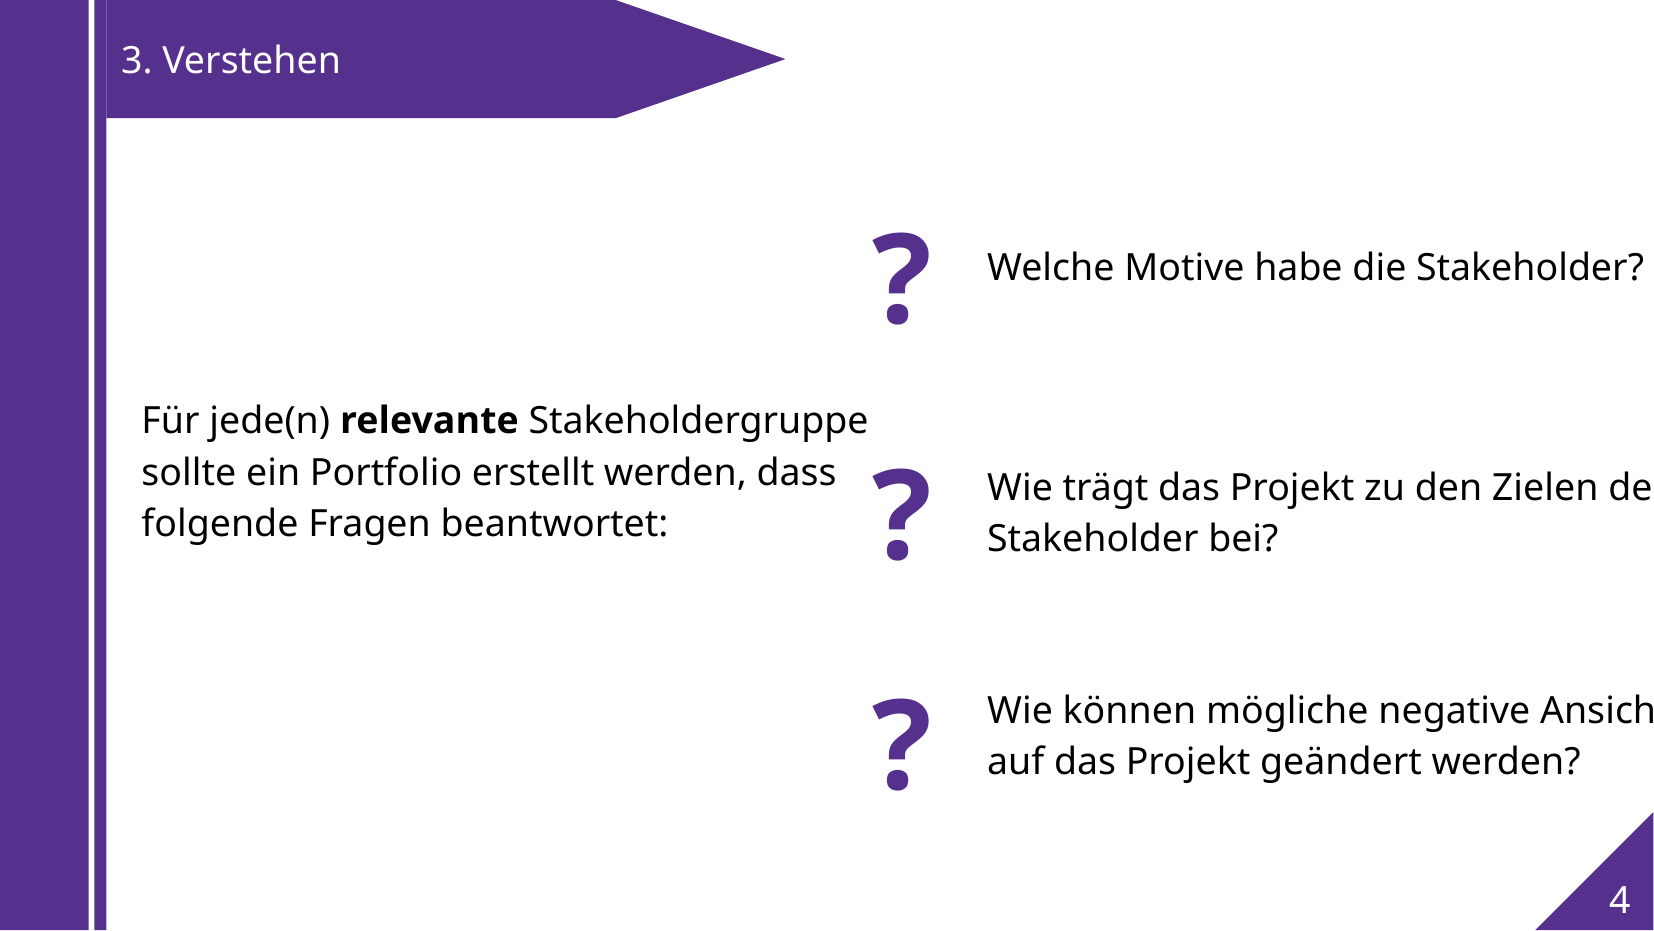

3. Verstehen
?
Welche Motive habe die Stakeholder?
Für jede(n) relevante Stakeholdergruppe
sollte ein Portfolio erstellt werden, dass
folgende Fragen beantwortet:
?
Wie trägt das Projekt zu den Zielen der
Stakeholder bei?
?
Wie können mögliche negative Ansichten
auf das Projekt geändert werden?